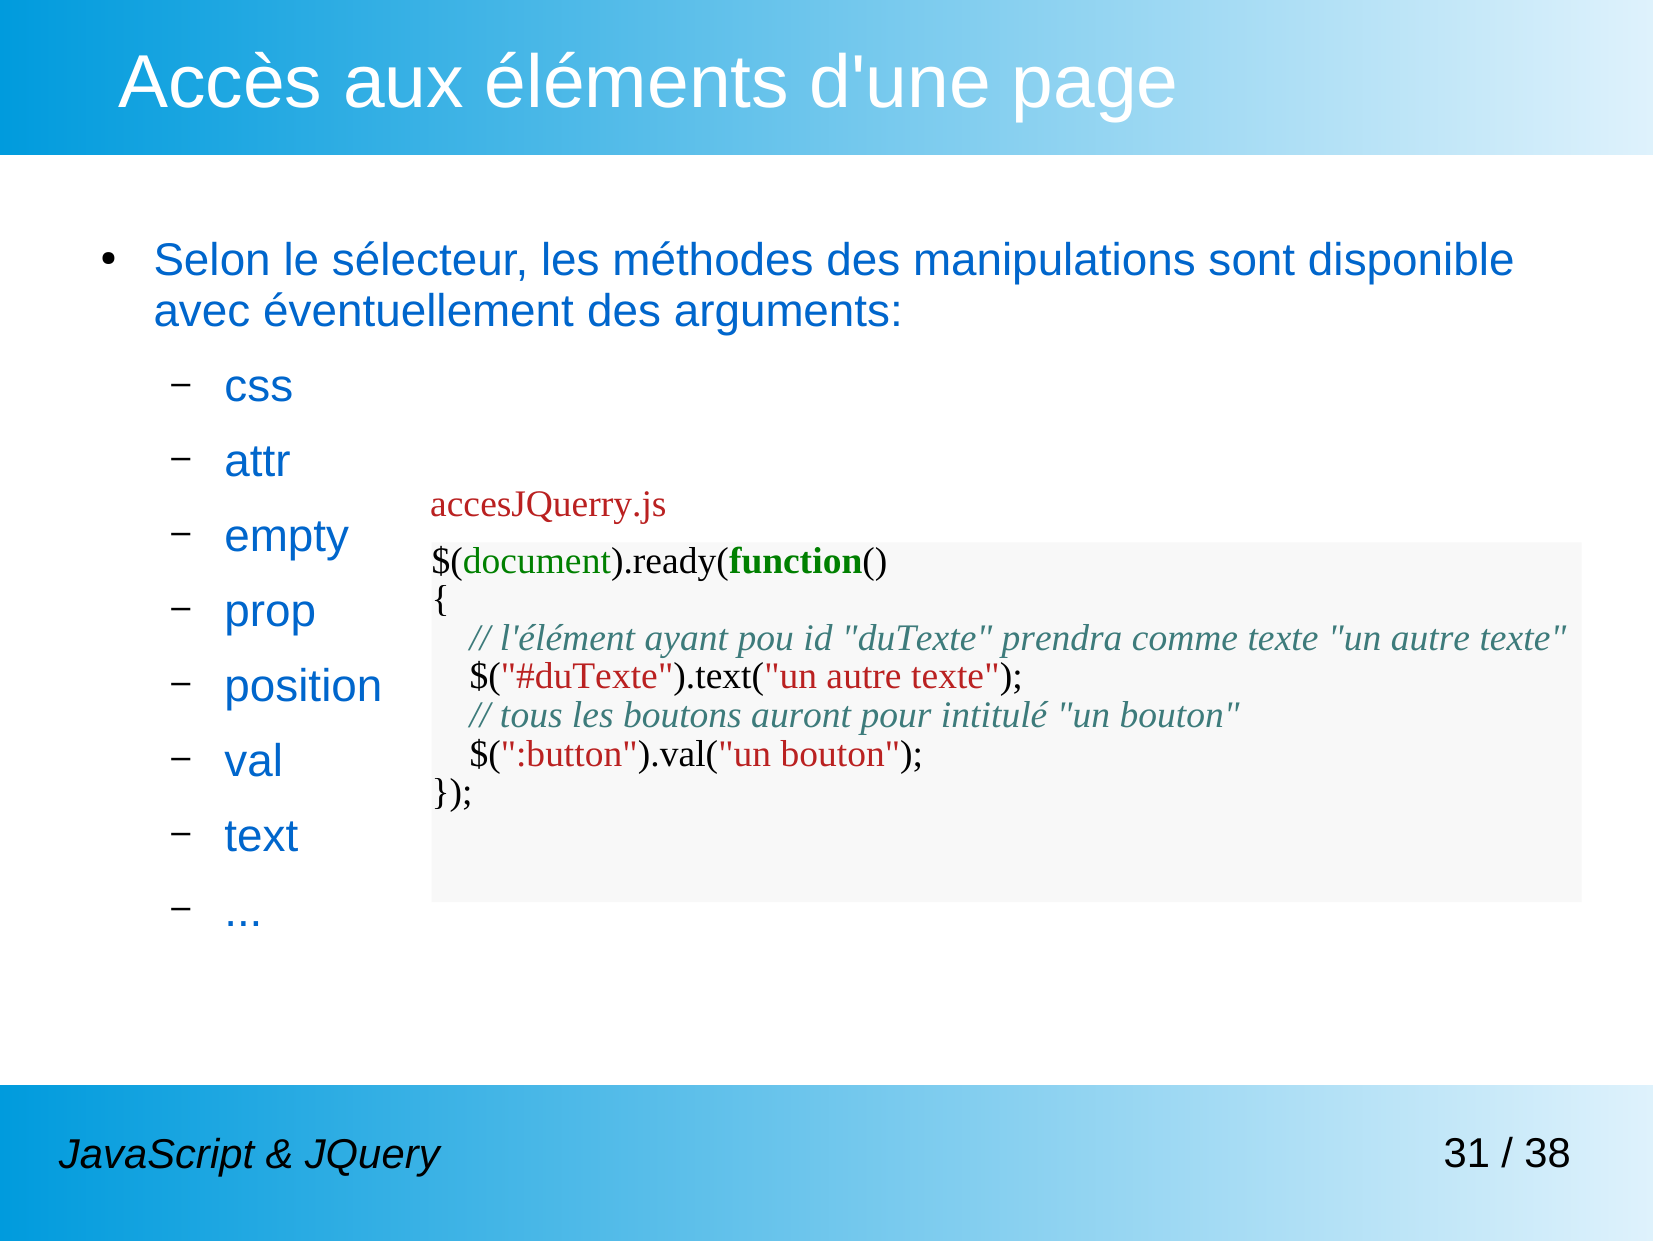

Accès aux éléments d'une page
# Selon le sélecteur, les méthodes des manipulations sont disponible avec éventuellement des arguments:
css
attr
empty
prop
position
val
text
...
accesJQuerry.js
$(document).ready(function()
{
 // l'élément ayant pou id "duTexte" prendra comme texte "un autre texte"
 $("#duTexte").text("un autre texte");
 // tous les boutons auront pour intitulé "un bouton"
 $(":button").val("un bouton");
});